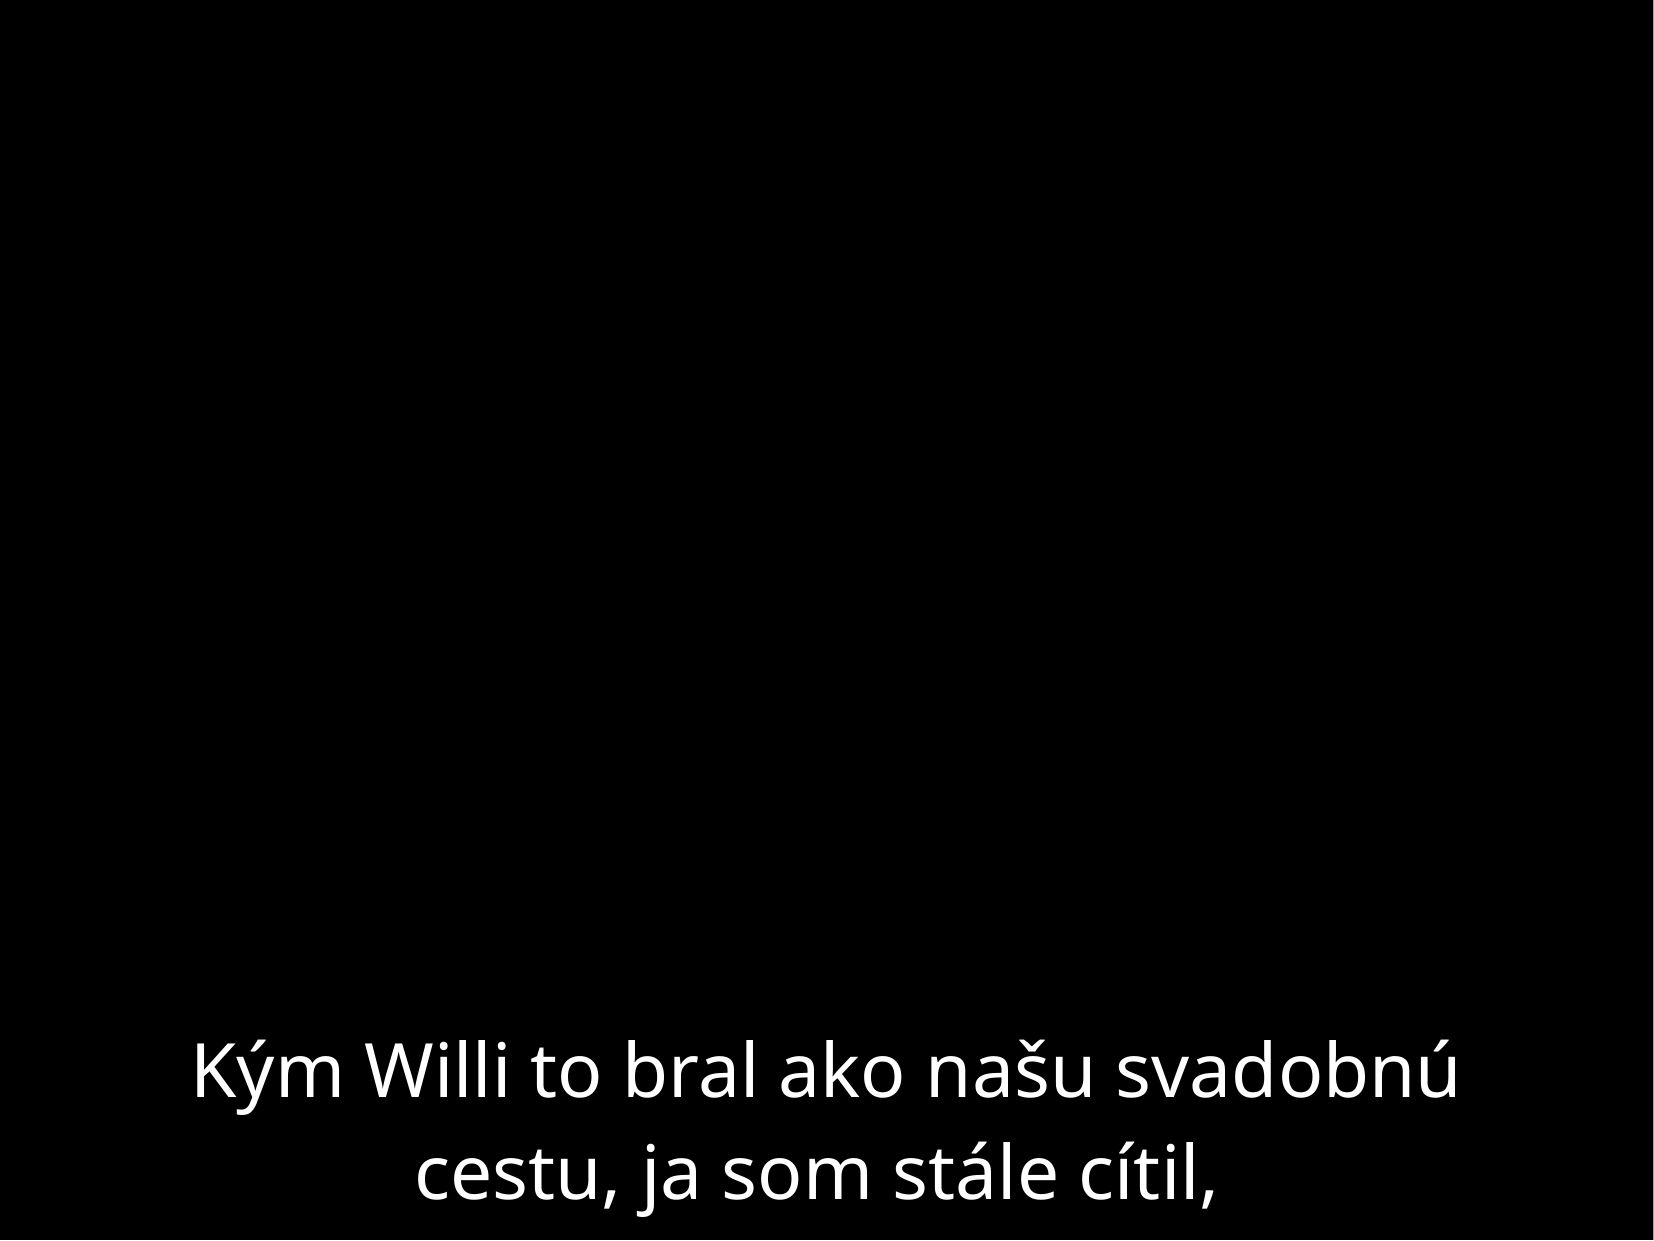

# Kým Willi to bral ako našu svadobnú cestu, ja som stále cítil,